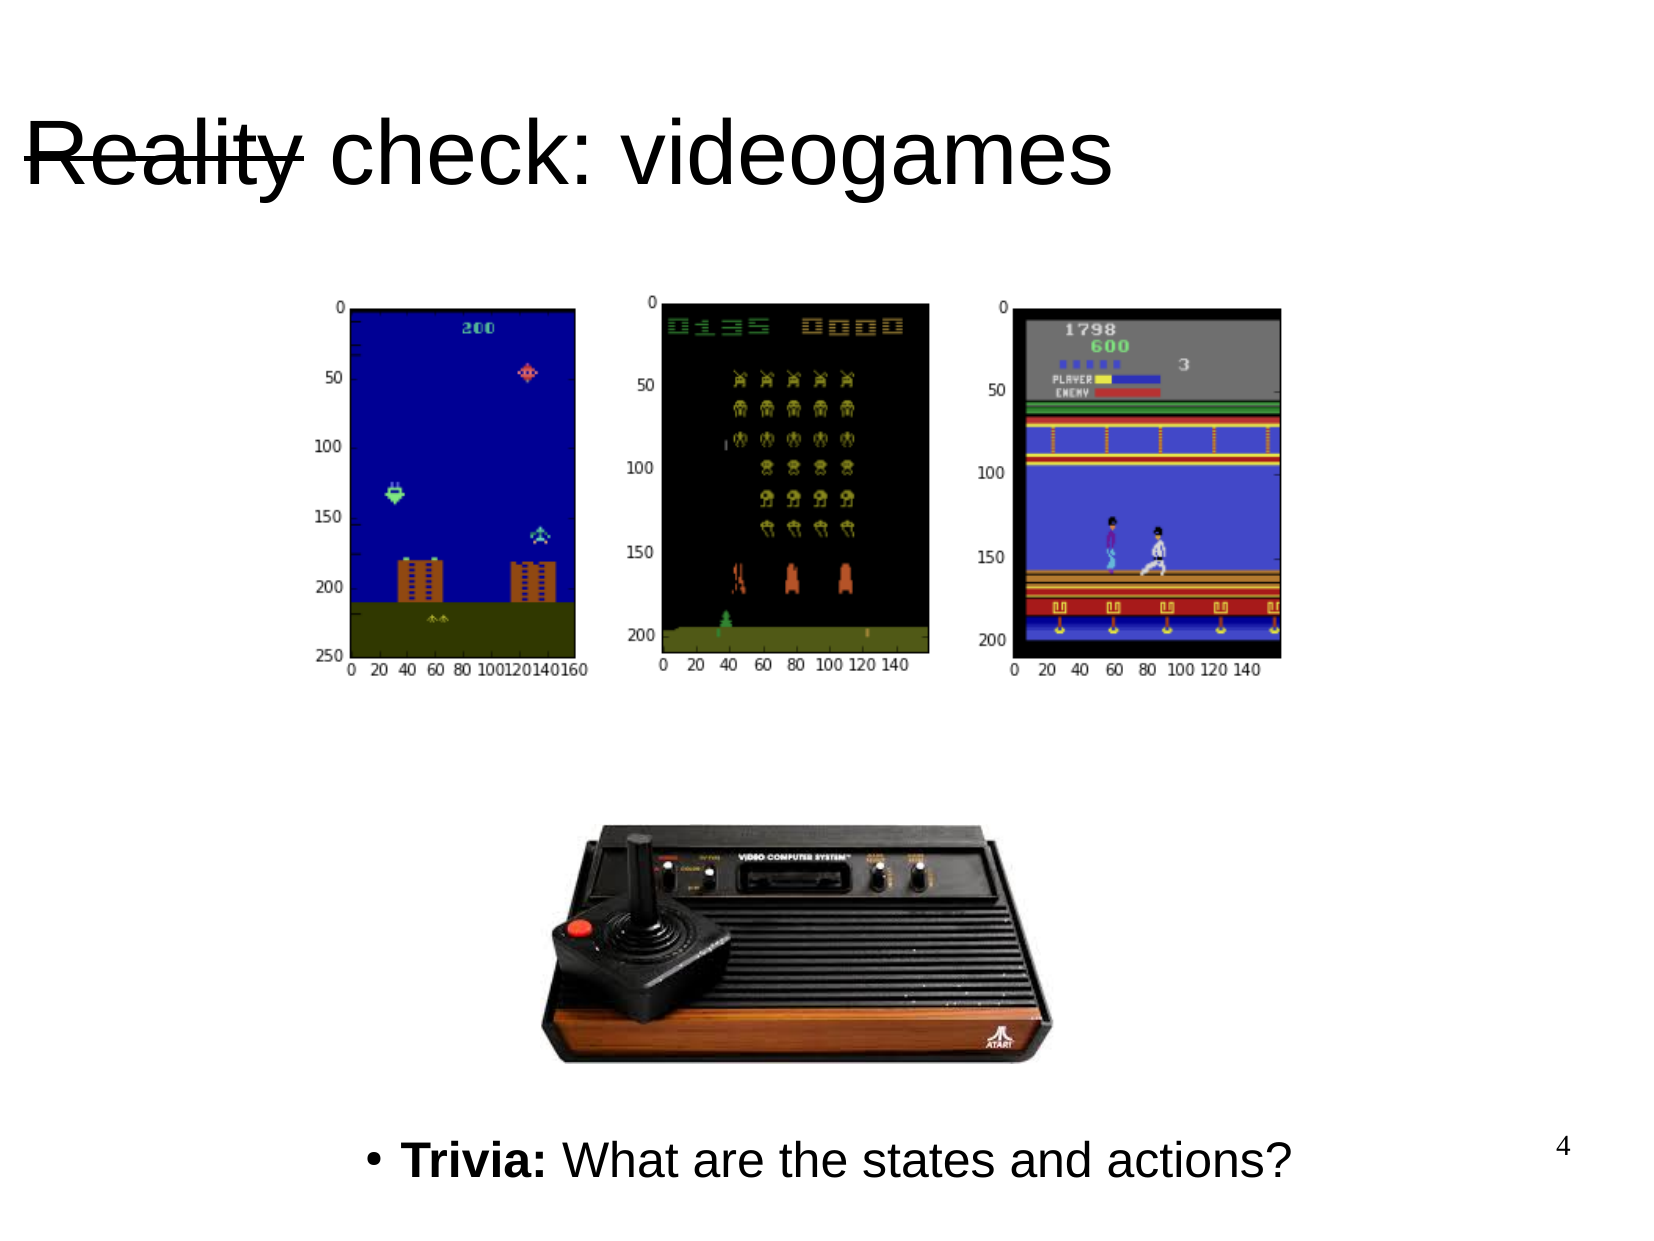

# Reality check: videogames
Trivia: What are the states and actions?
4